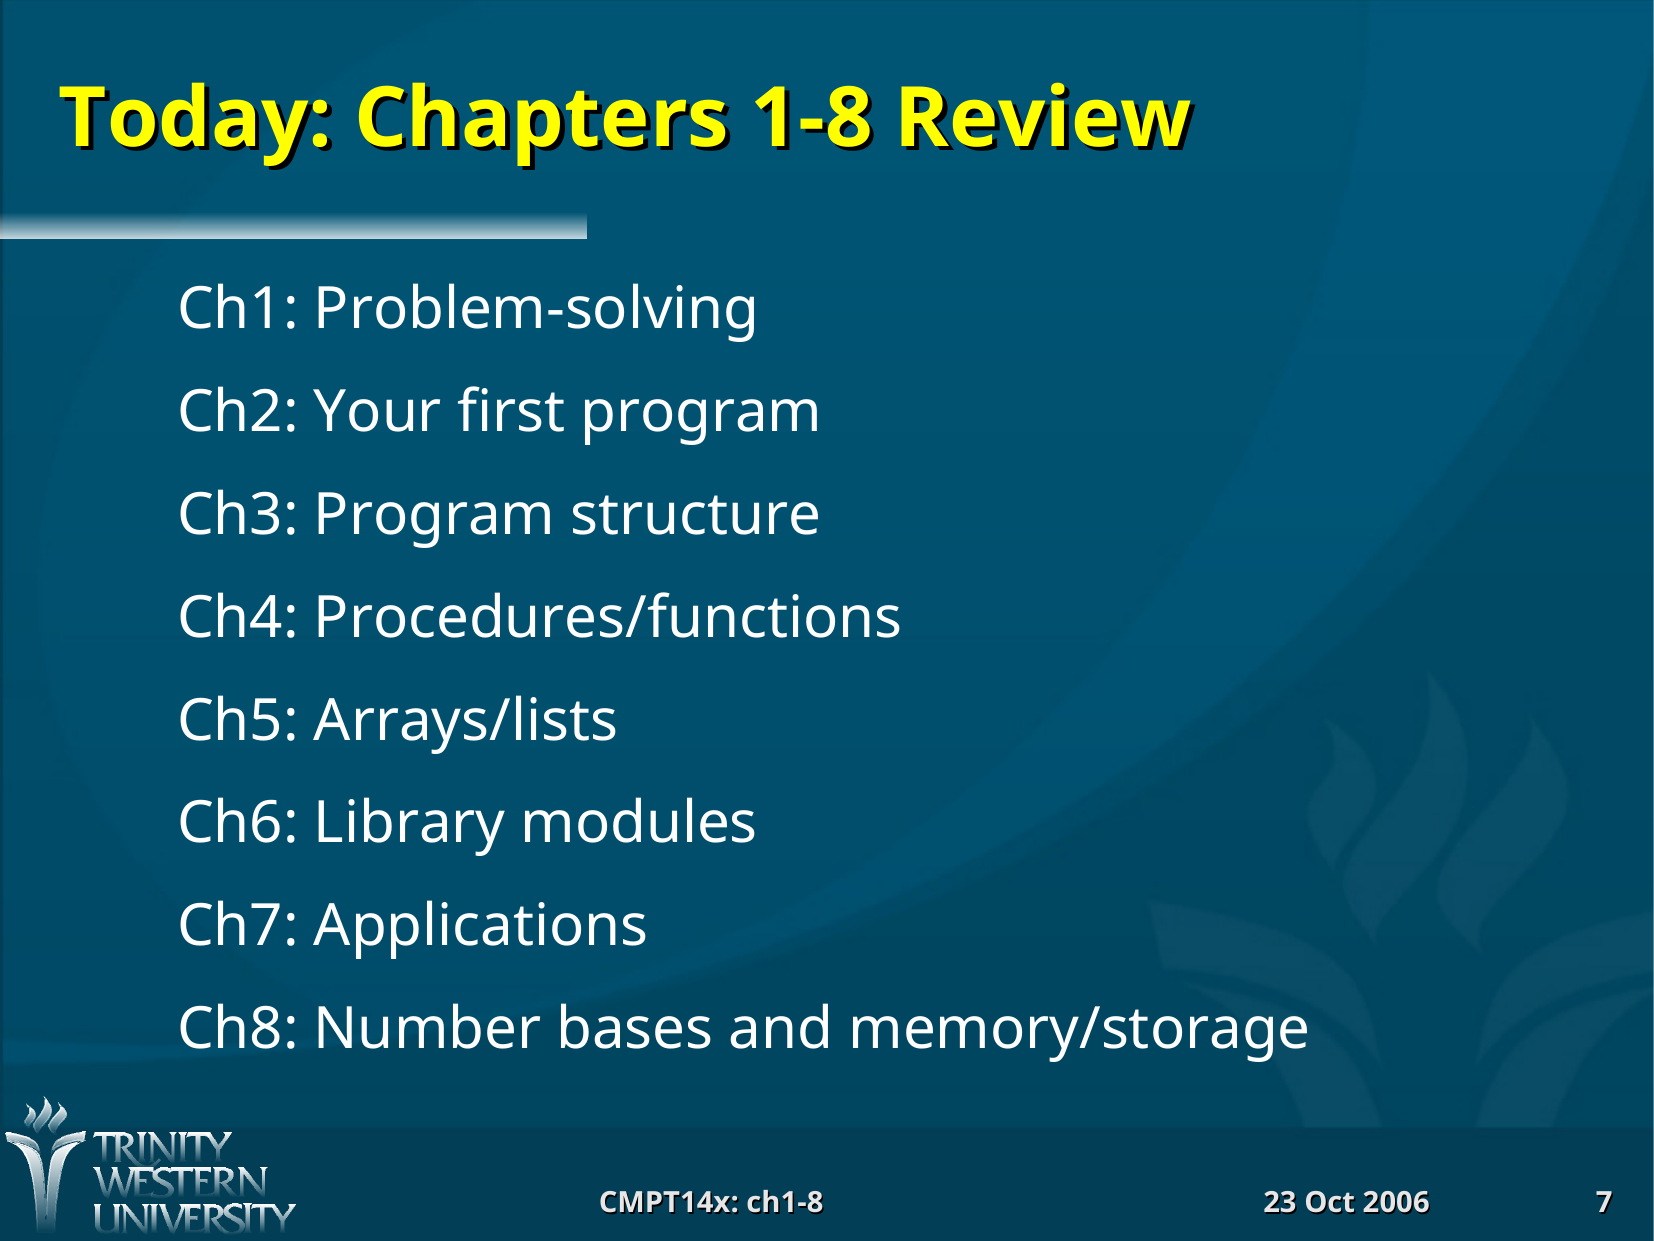

# Today: Chapters 1-8 Review
Ch1: Problem-solving
Ch2: Your first program
Ch3: Program structure
Ch4: Procedures/functions
Ch5: Arrays/lists
Ch6: Library modules
Ch7: Applications
Ch8: Number bases and memory/storage
CMPT14x: ch1-8
23 Oct 2006
7